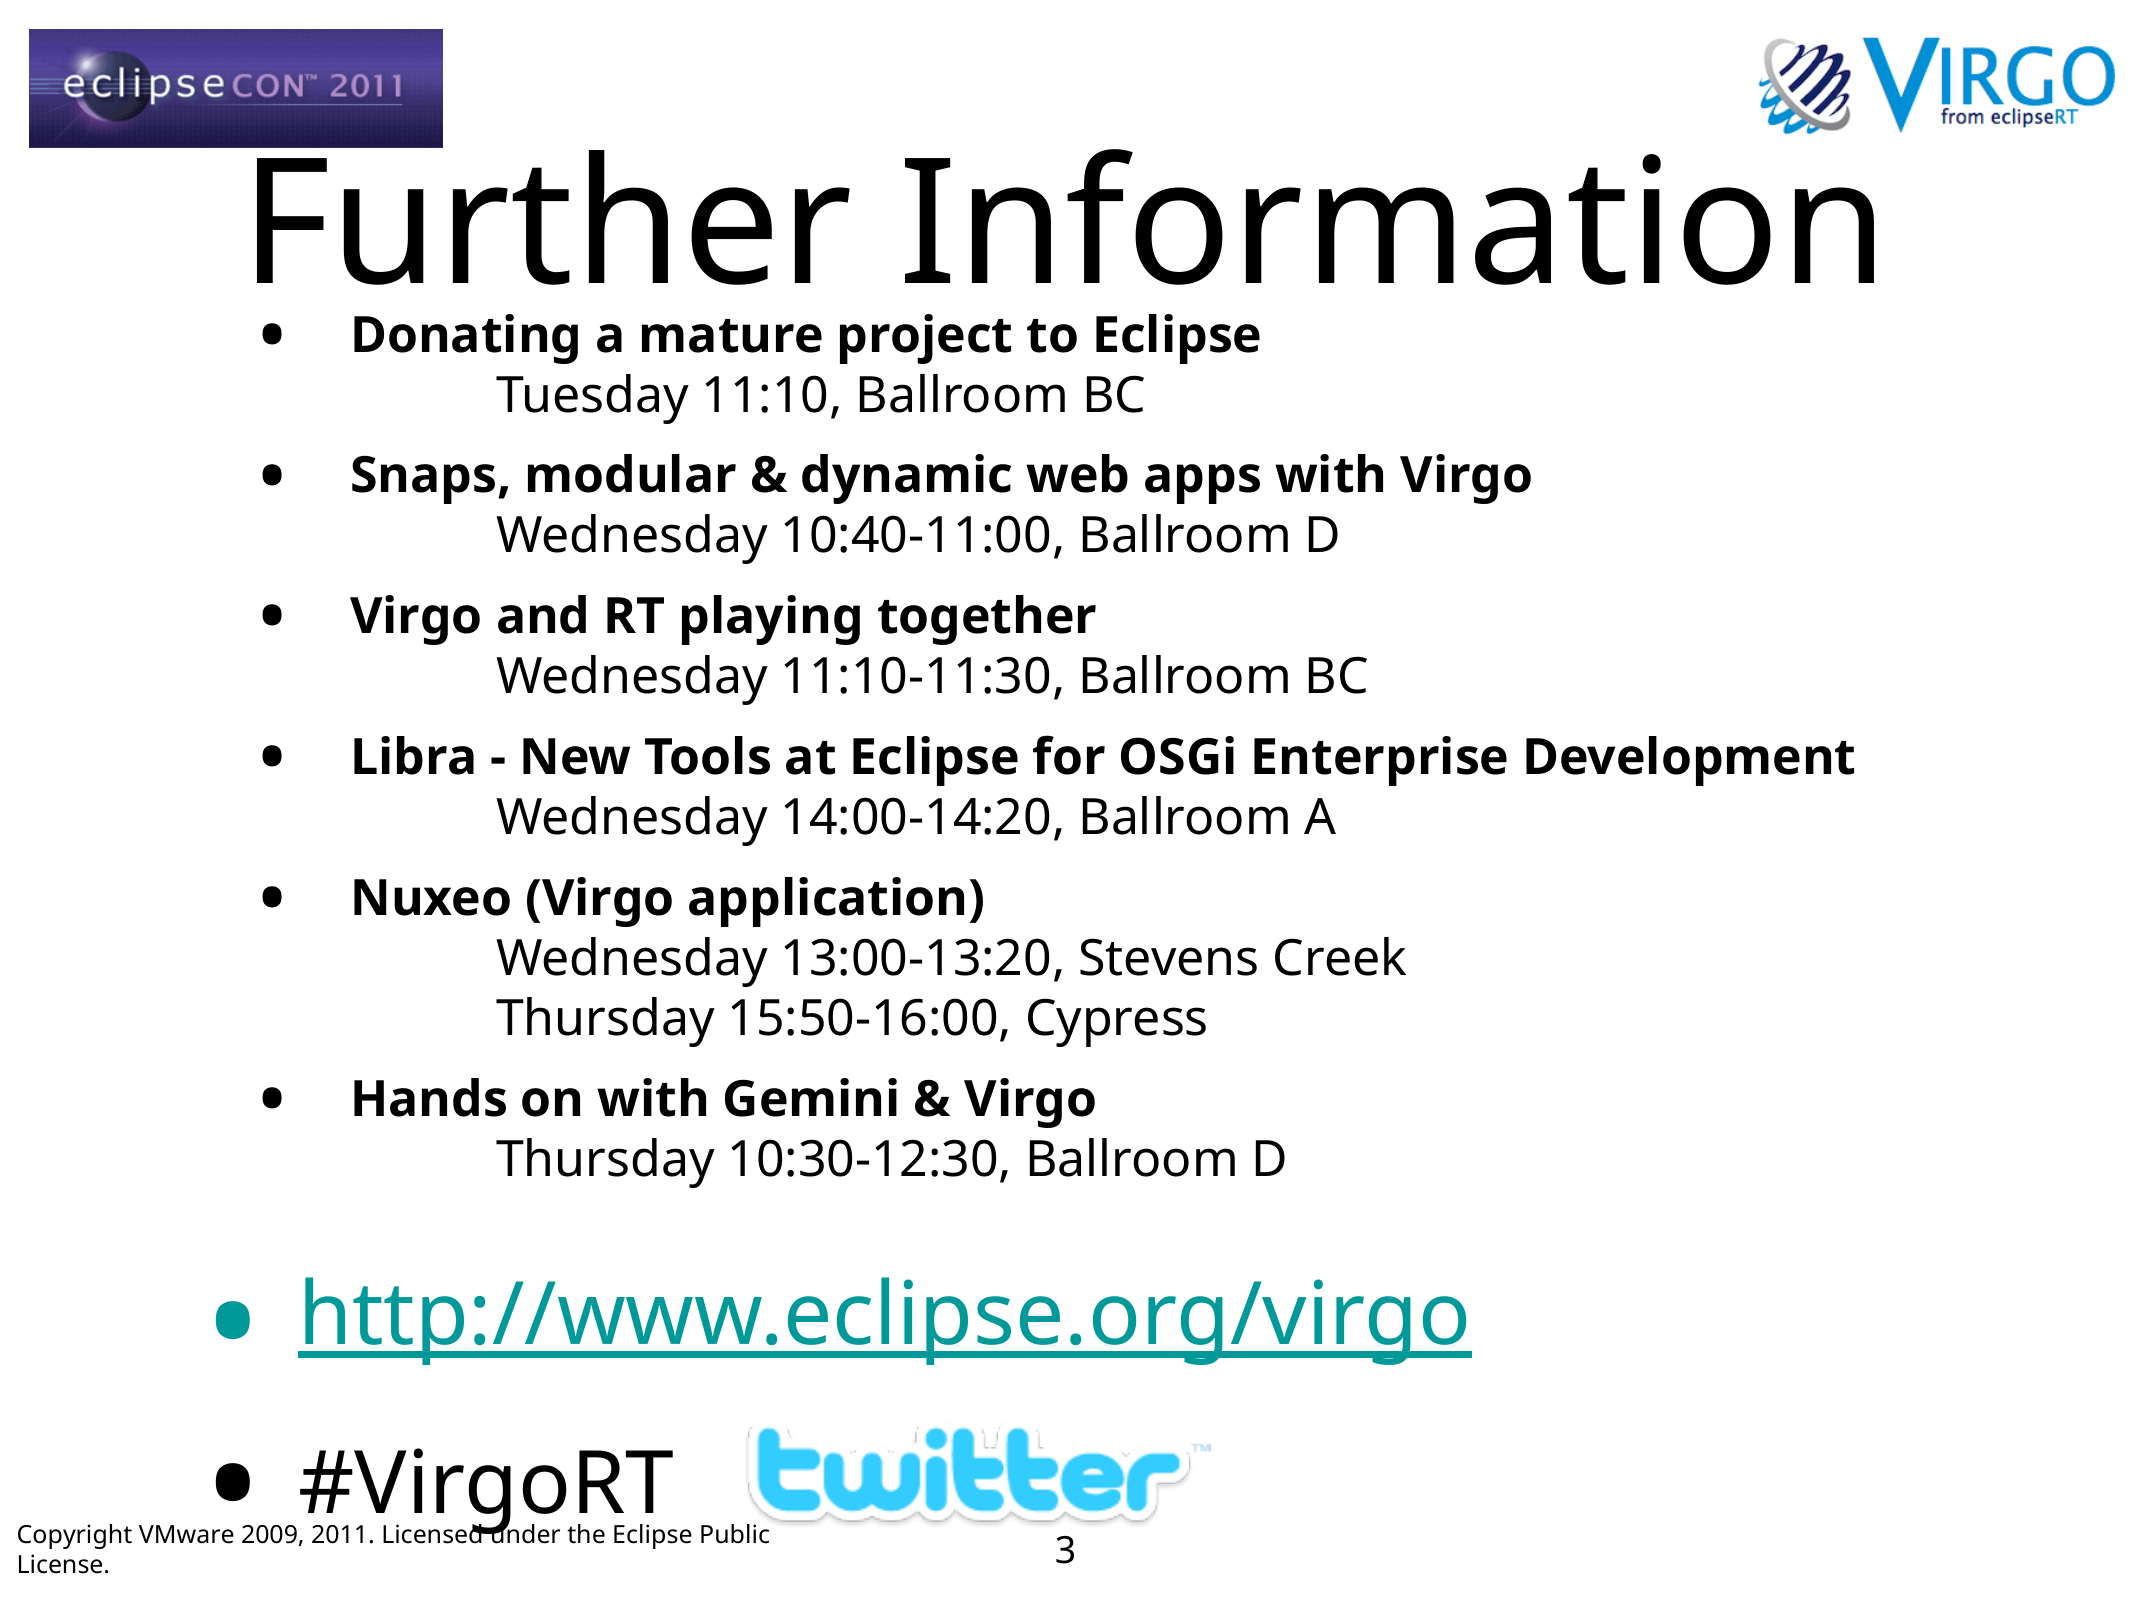

Further Information
# Donating a mature project to Eclipse Tuesday 11:10, Ballroom BC
Snaps, modular & dynamic web apps with Virgo
Wednesday 10:40-11:00, Ballroom D
Virgo and RT playing together
Wednesday 11:10-11:30, Ballroom BC
Libra - New Tools at Eclipse for OSGi Enterprise Development
Wednesday 14:00-14:20, Ballroom A
Nuxeo (Virgo application)
Wednesday 13:00-13:20, Stevens Creek
Thursday 15:50-16:00, Cypress
Hands on with Gemini & Virgo
Thursday 10:30-12:30, Ballroom D
http://www.eclipse.org/virgo
#VirgoRT
3